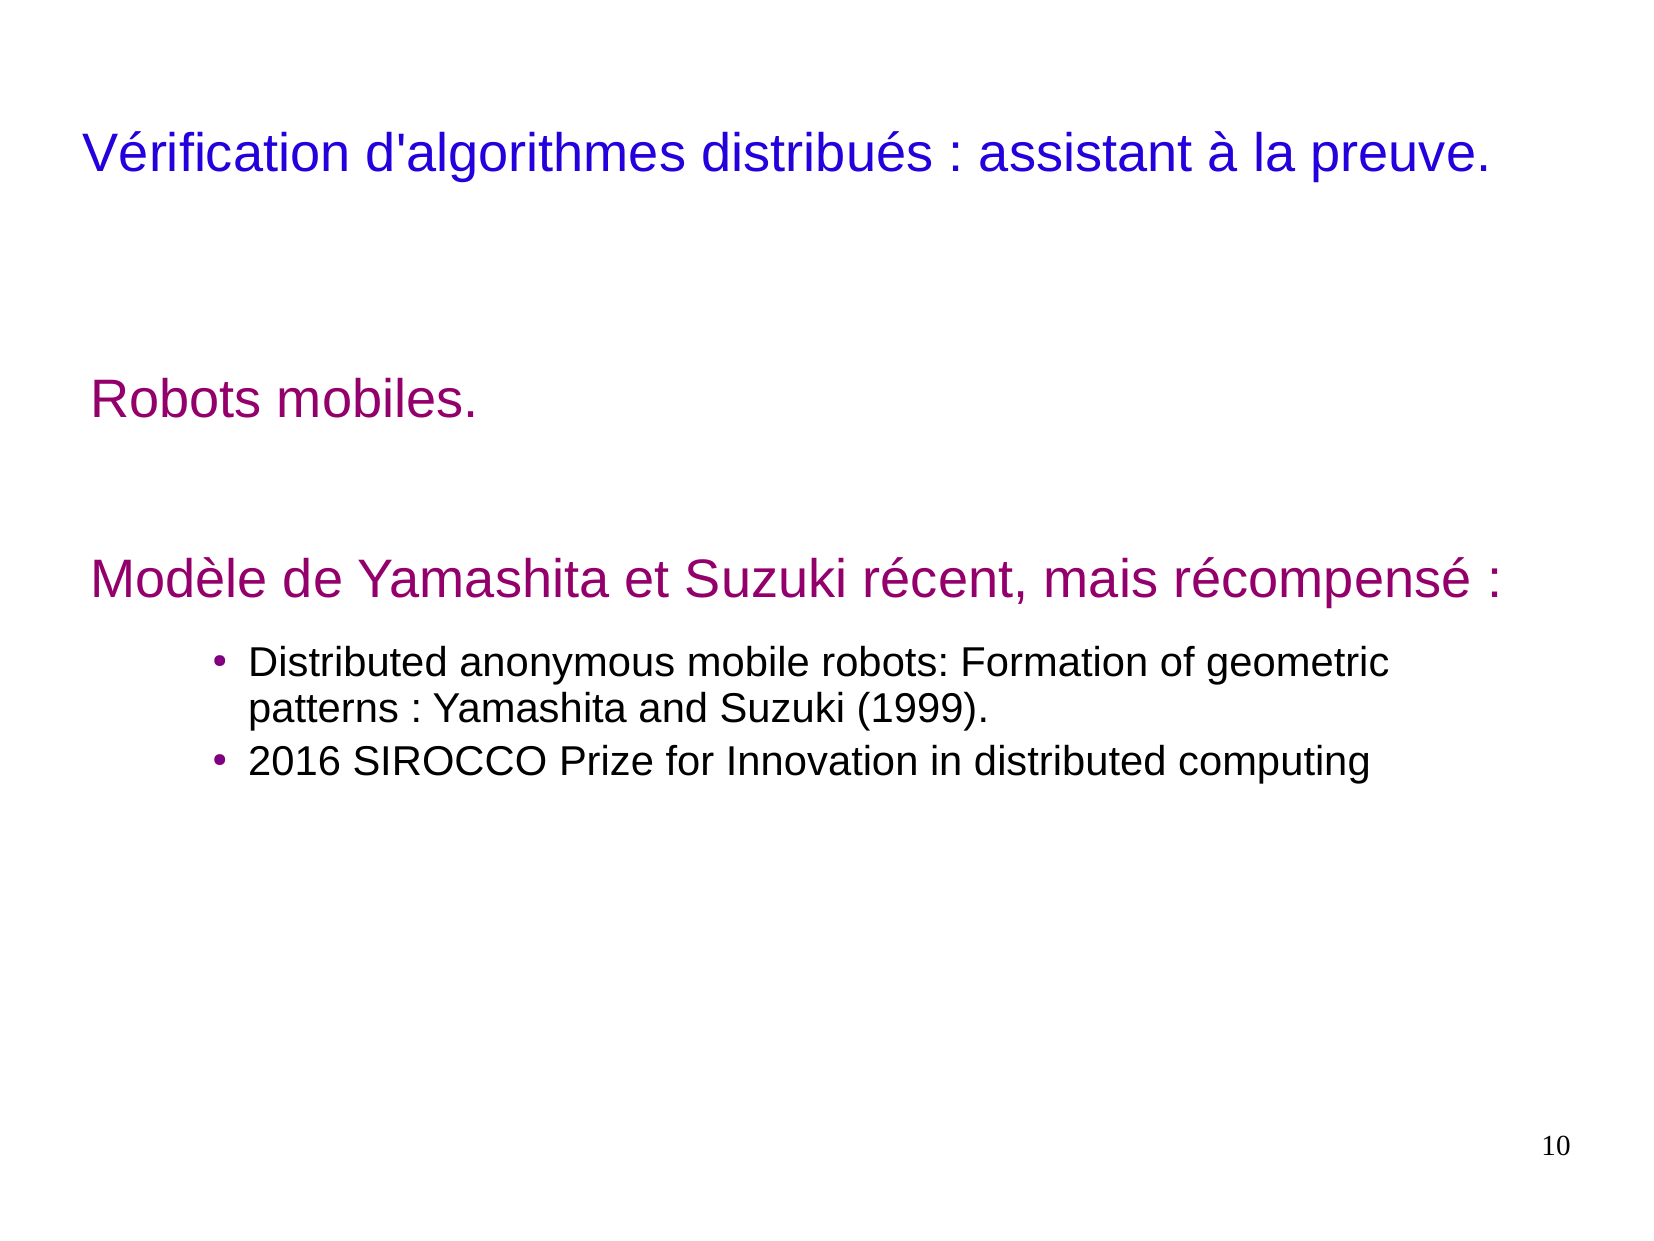

# Vérification d'algorithmes distribués : assistant à la preuve.
Robots mobiles.
Modèle de Yamashita et Suzuki récent, mais récompensé :
Distributed anonymous mobile robots: Formation of geometric patterns : Yamashita and Suzuki (1999).
2016 SIROCCO Prize for Innovation in distributed computing
10